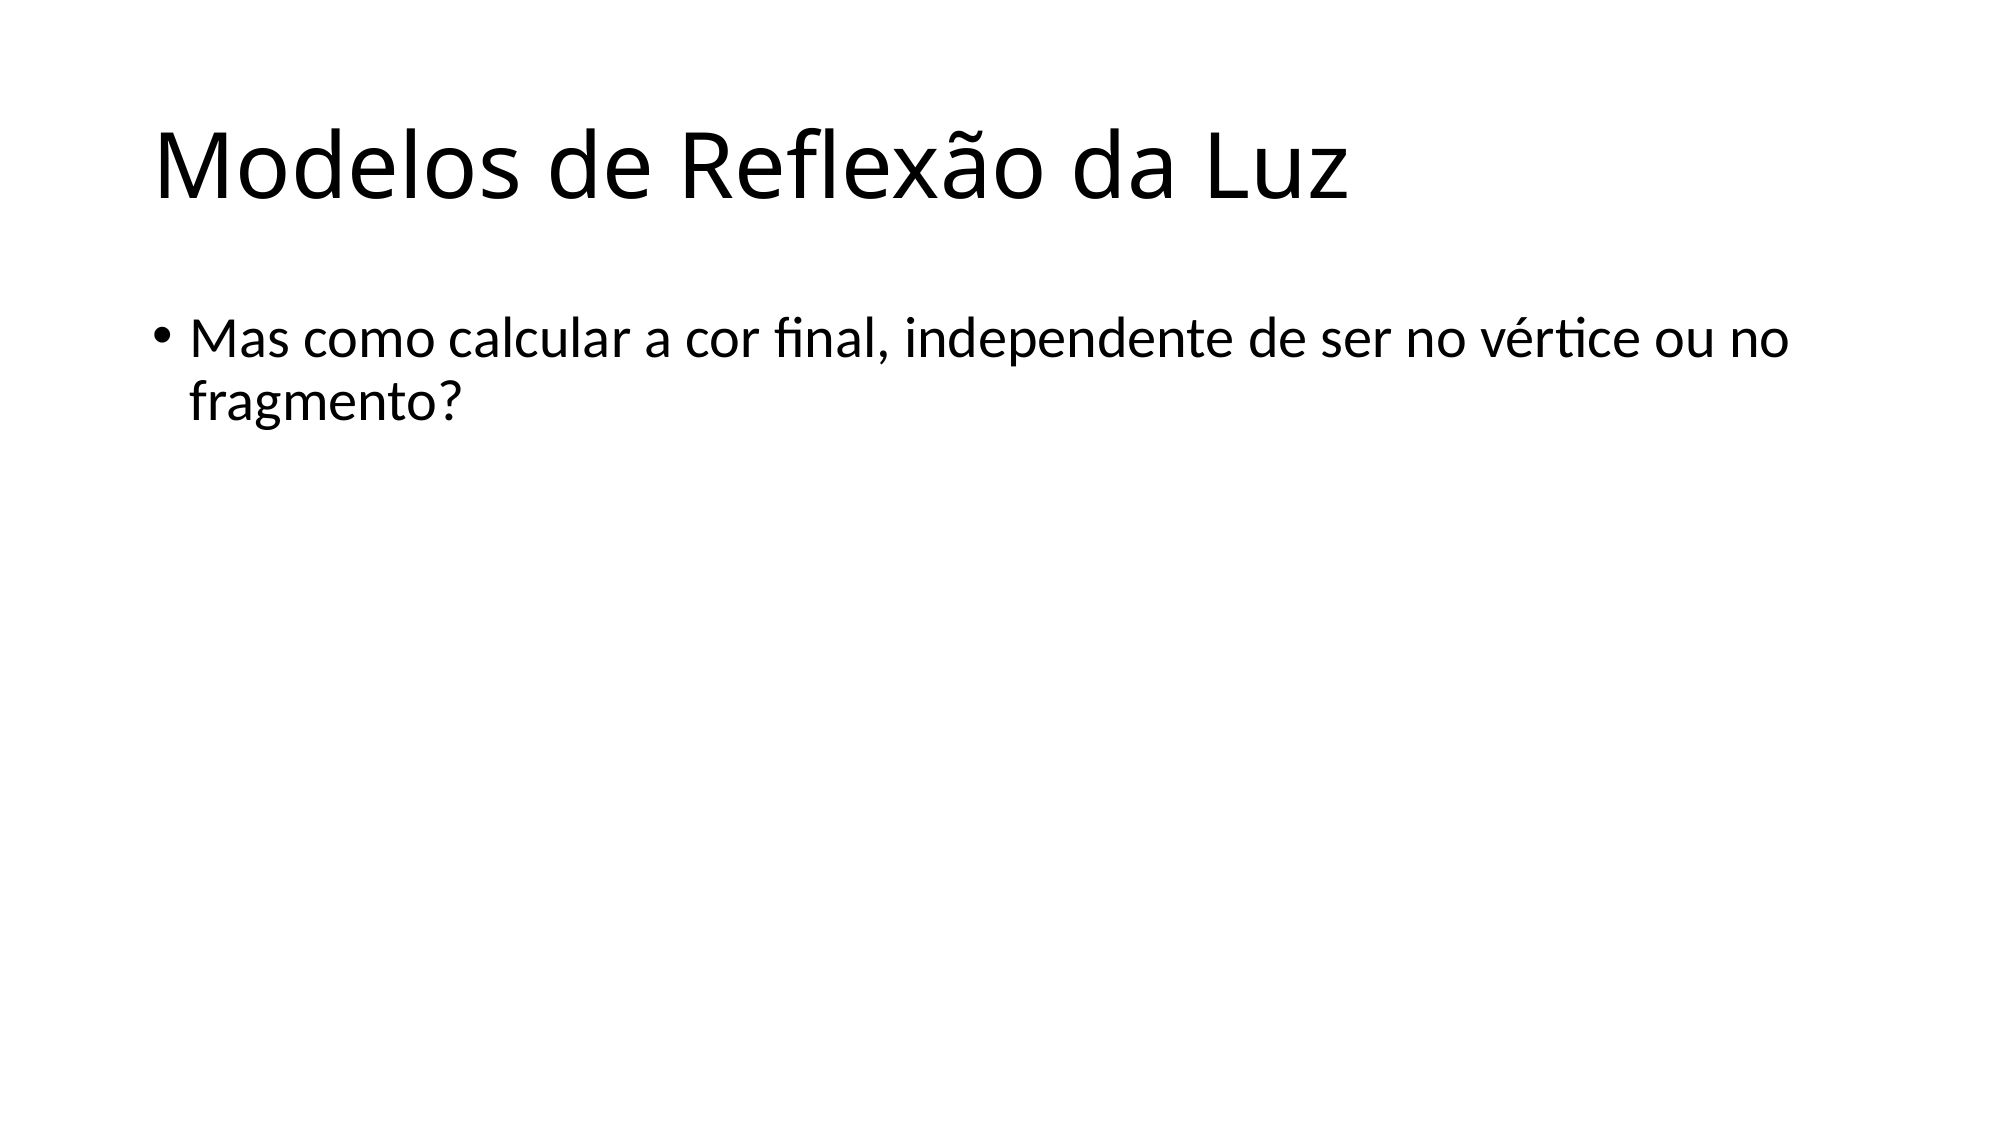

# Modelos de Reflexão da Luz
Mas como calcular a cor final, independente de ser no vértice ou no fragmento?